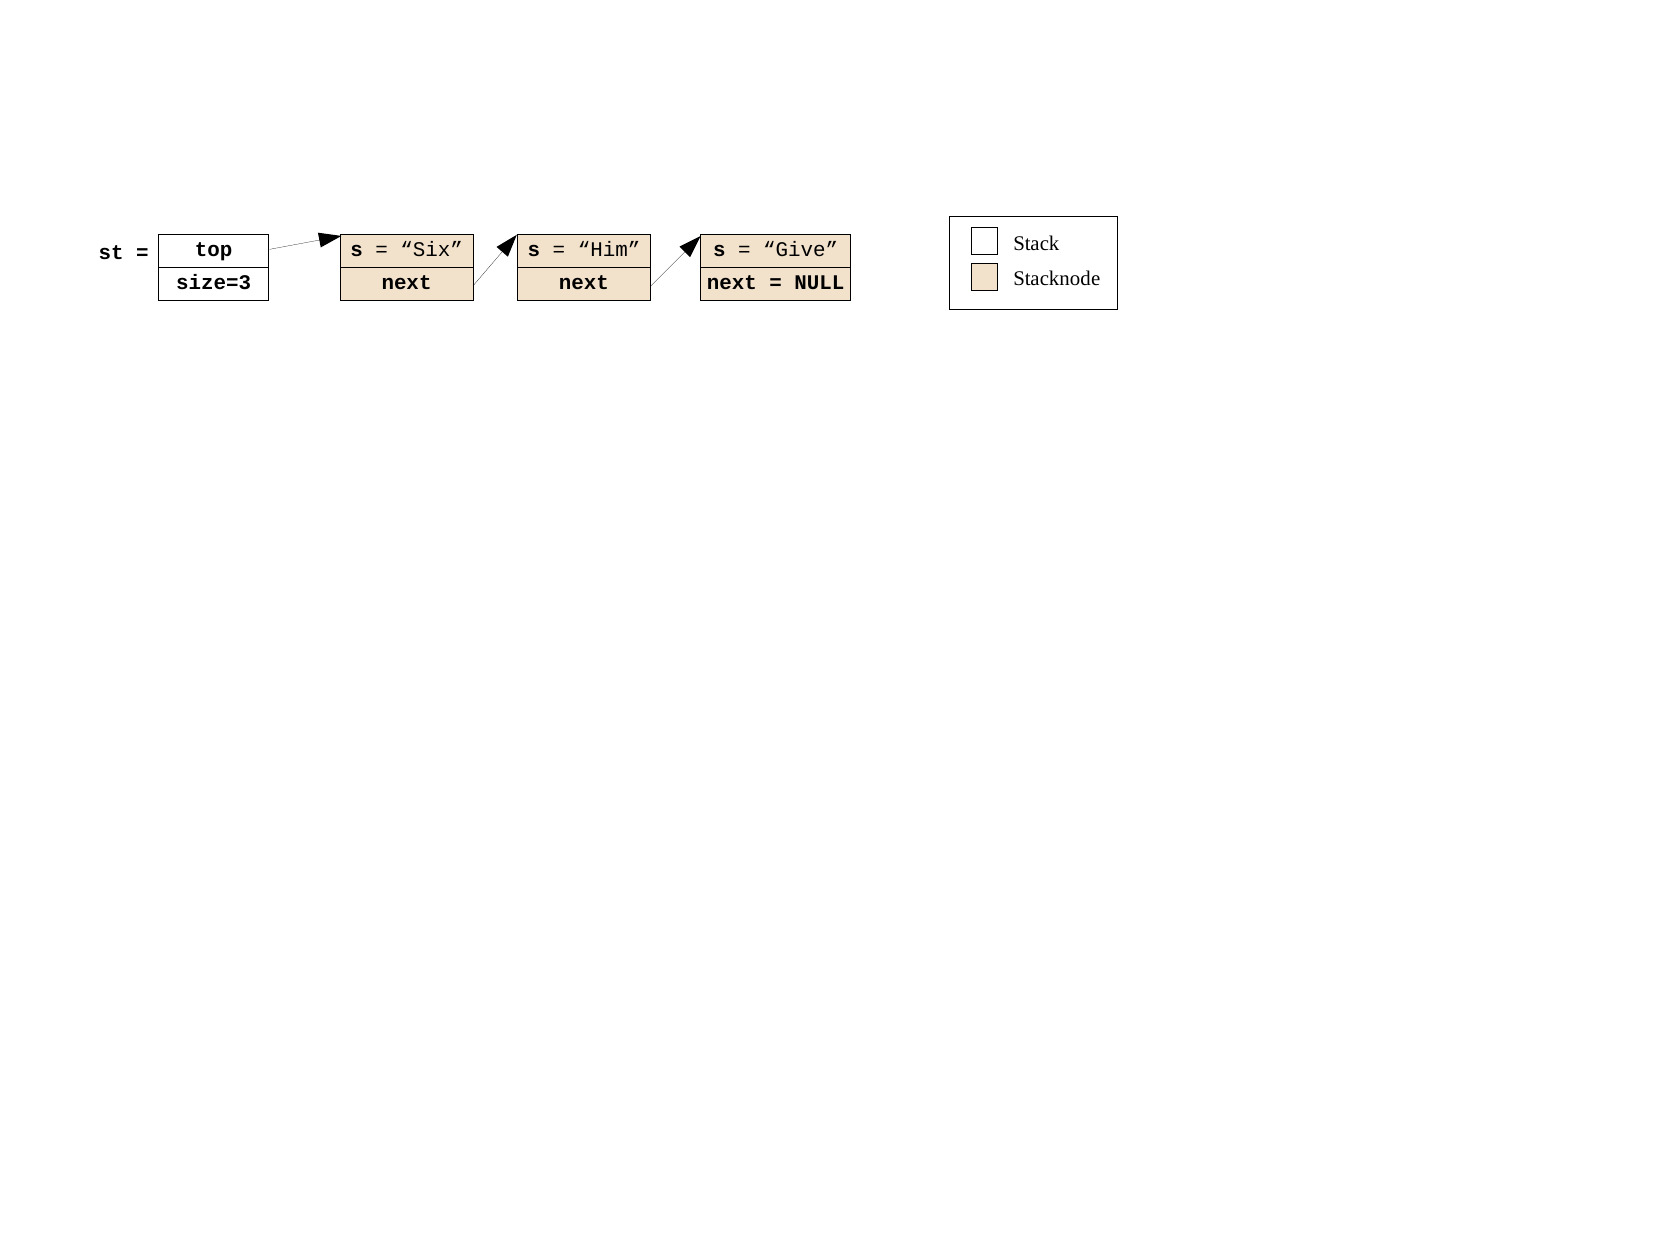

Stack
st =
top
s = “Six”
s = “Him”
s = “Give”
Stacknode
size=3
next = NULL
next
next